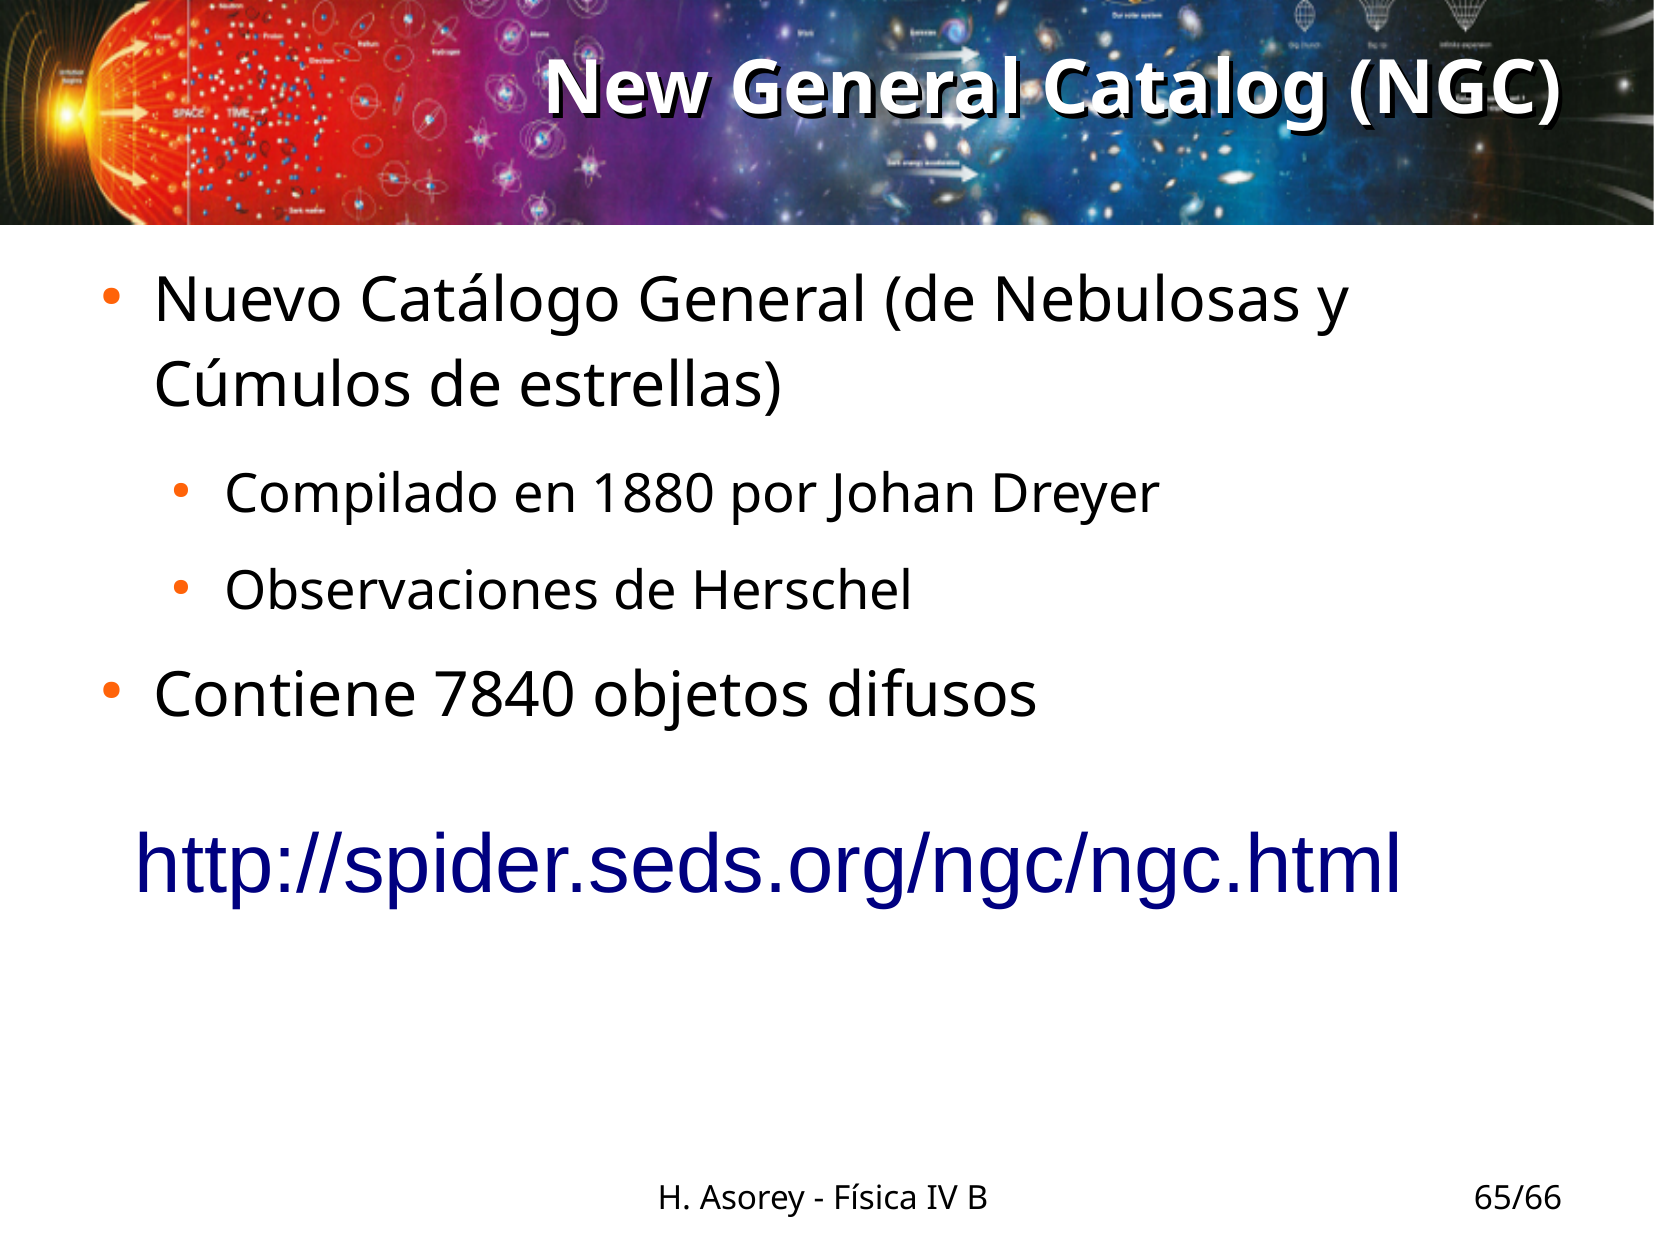

# New General Catalog (NGC)
Nuevo Catálogo General (de Nebulosas y Cúmulos de estrellas)
Compilado en 1880 por Johan Dreyer
Observaciones de Herschel
Contiene 7840 objetos difusos
http://spider.seds.org/ngc/ngc.html
H. Asorey - Física IV B
65